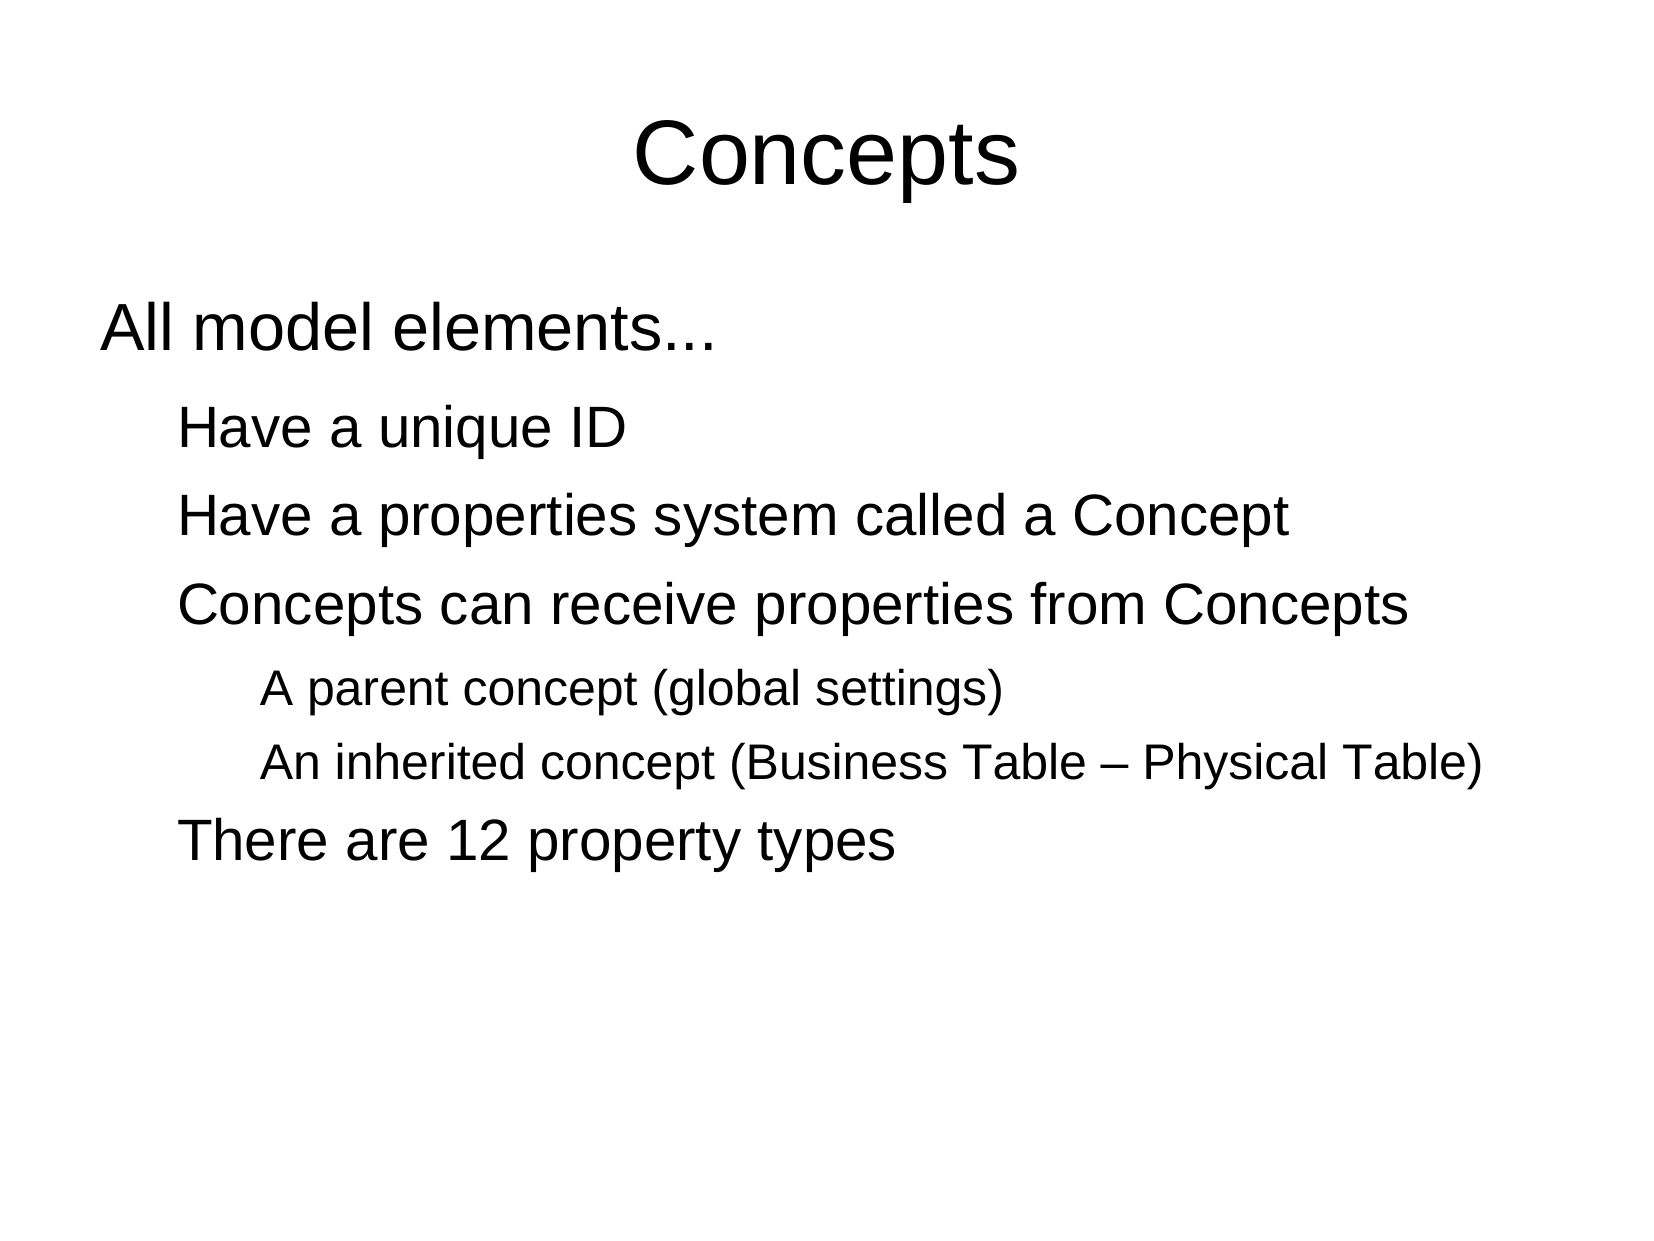

# Concepts
All model elements...
Have a unique ID
Have a properties system called a Concept
Concepts can receive properties from Concepts
A parent concept (global settings)
An inherited concept (Business Table – Physical Table)
There are 12 property types